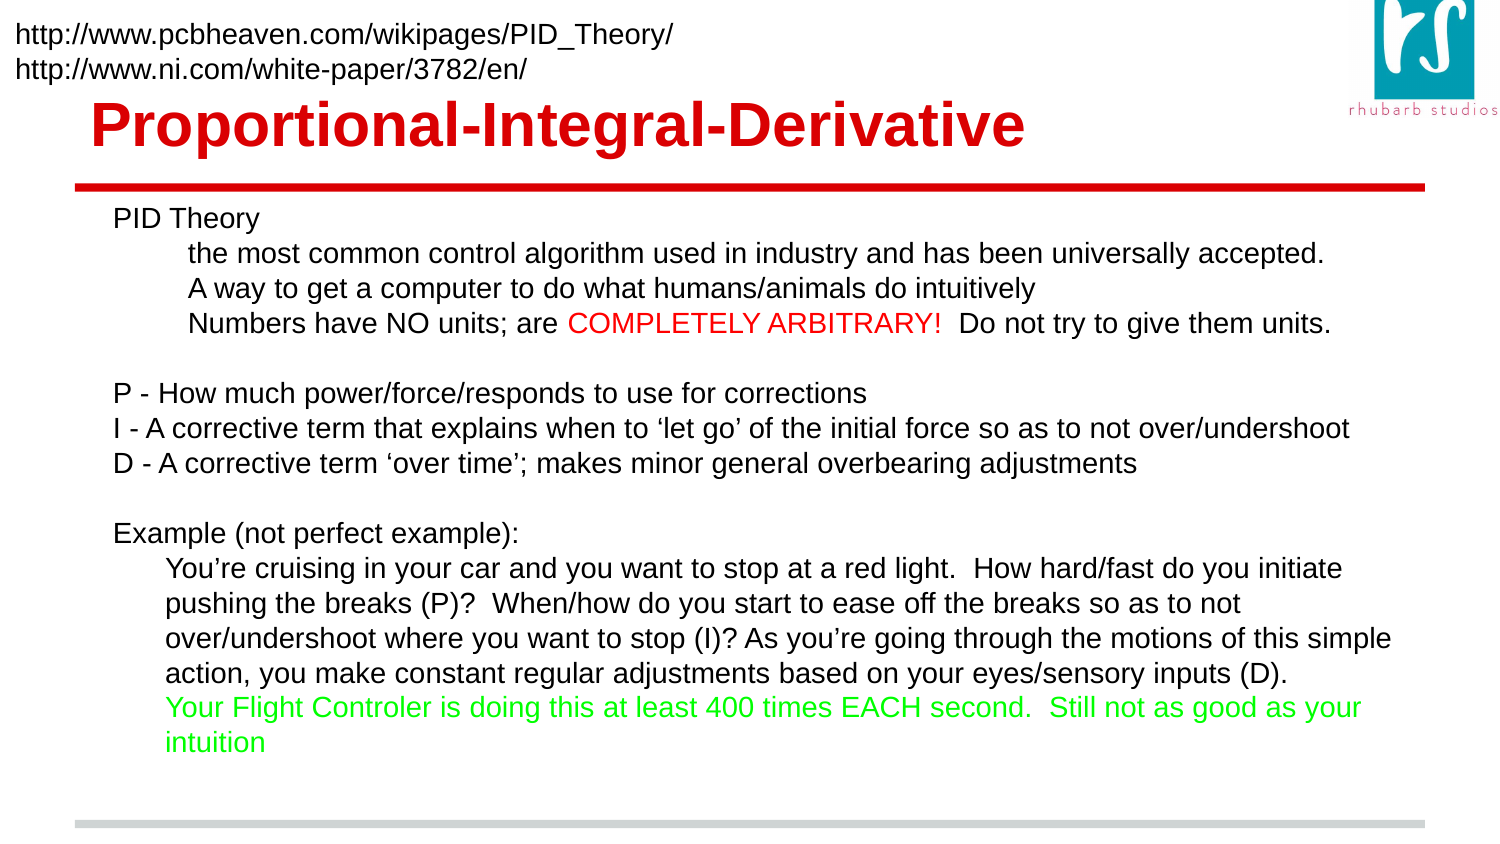

http://www.pcbheaven.com/wikipages/PID_Theory/
http://www.ni.com/white-paper/3782/en/
# Proportional-Integral-Derivative
PID Theory
the most common control algorithm used in industry and has been universally accepted.
A way to get a computer to do what humans/animals do intuitively
Numbers have NO units; are COMPLETELY ARBITRARY! Do not try to give them units.
P - How much power/force/responds to use for corrections
I - A corrective term that explains when to ‘let go’ of the initial force so as to not over/undershoot
D - A corrective term ‘over time’; makes minor general overbearing adjustments
Example (not perfect example):
You’re cruising in your car and you want to stop at a red light. How hard/fast do you initiate pushing the breaks (P)? When/how do you start to ease off the breaks so as to not over/undershoot where you want to stop (I)? As you’re going through the motions of this simple action, you make constant regular adjustments based on your eyes/sensory inputs (D).
Your Flight Controler is doing this at least 400 times EACH second. Still not as good as your intuition